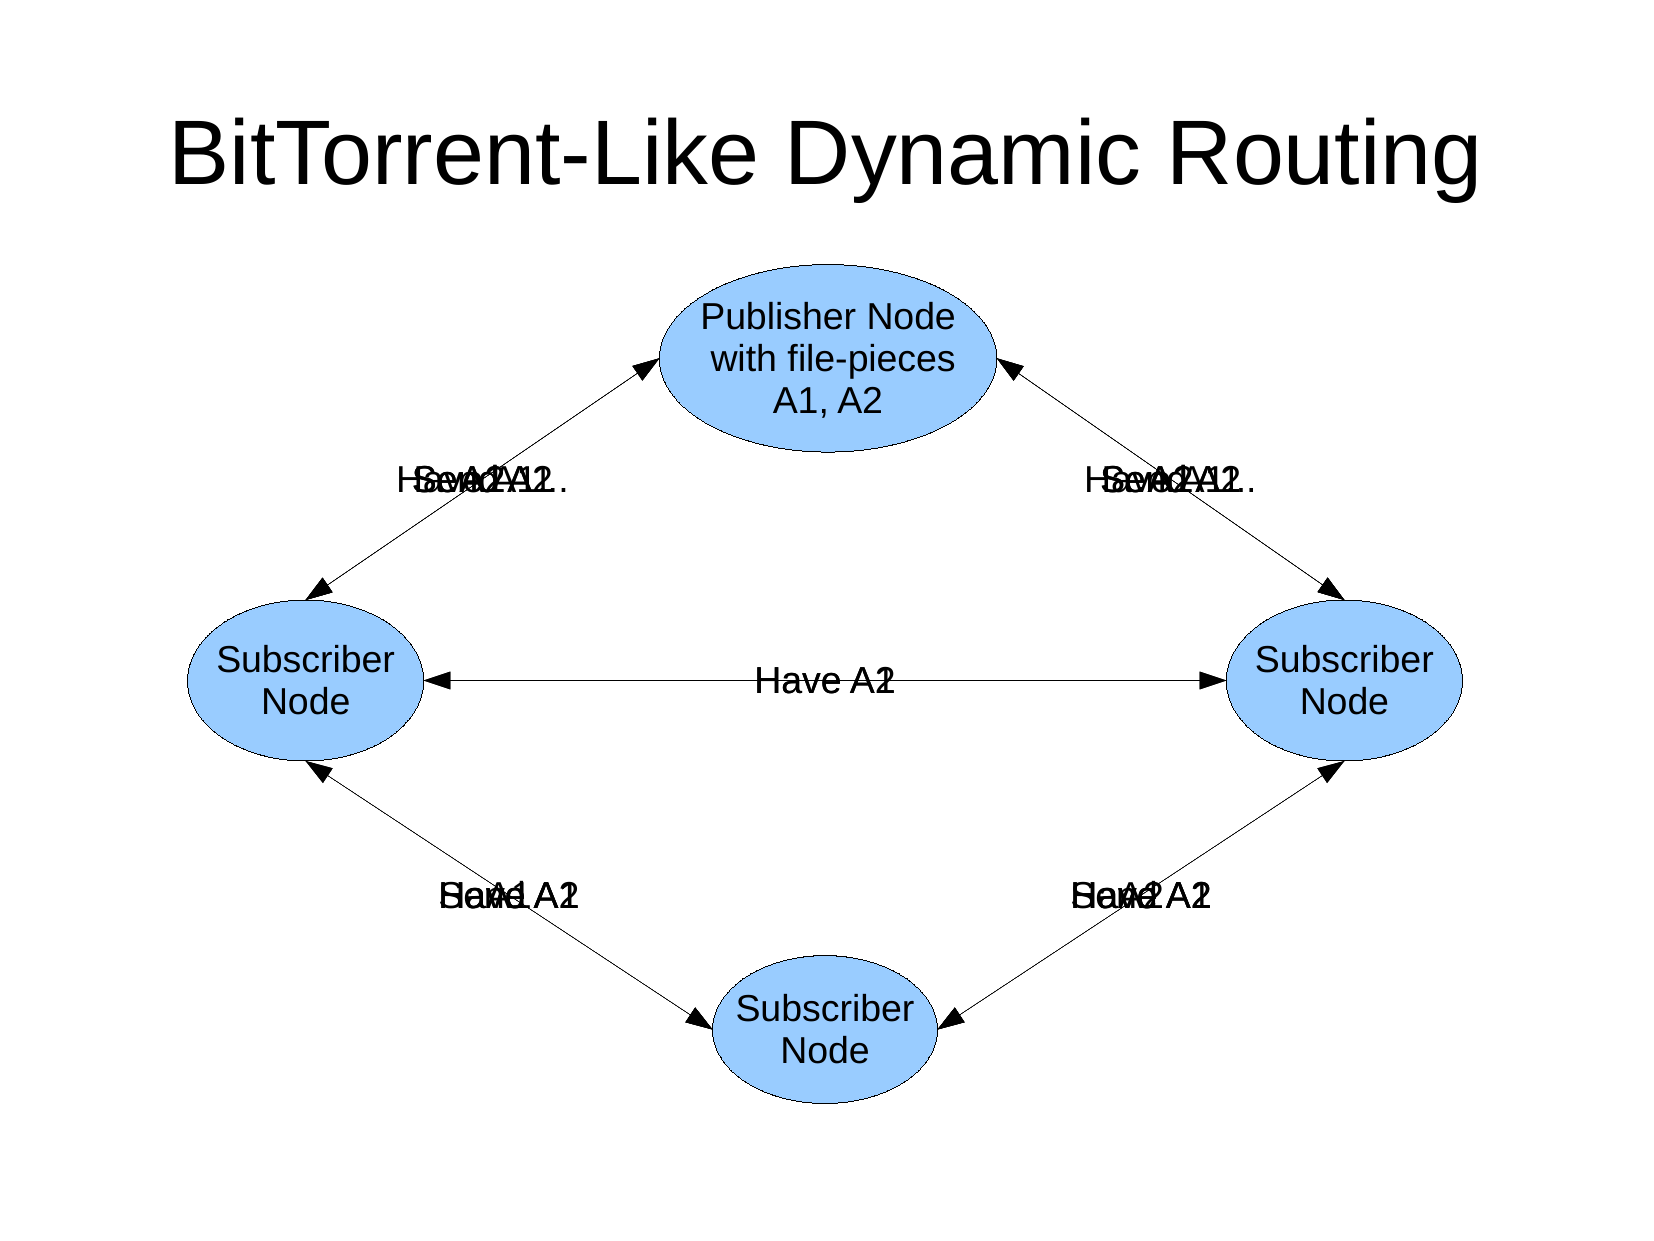

# BitTorrent-Like Dynamic Routing
Publisher Node
 with file-pieces
A1, A2
Subscriber
Node
Subscriber
Node
Subscriber
Node